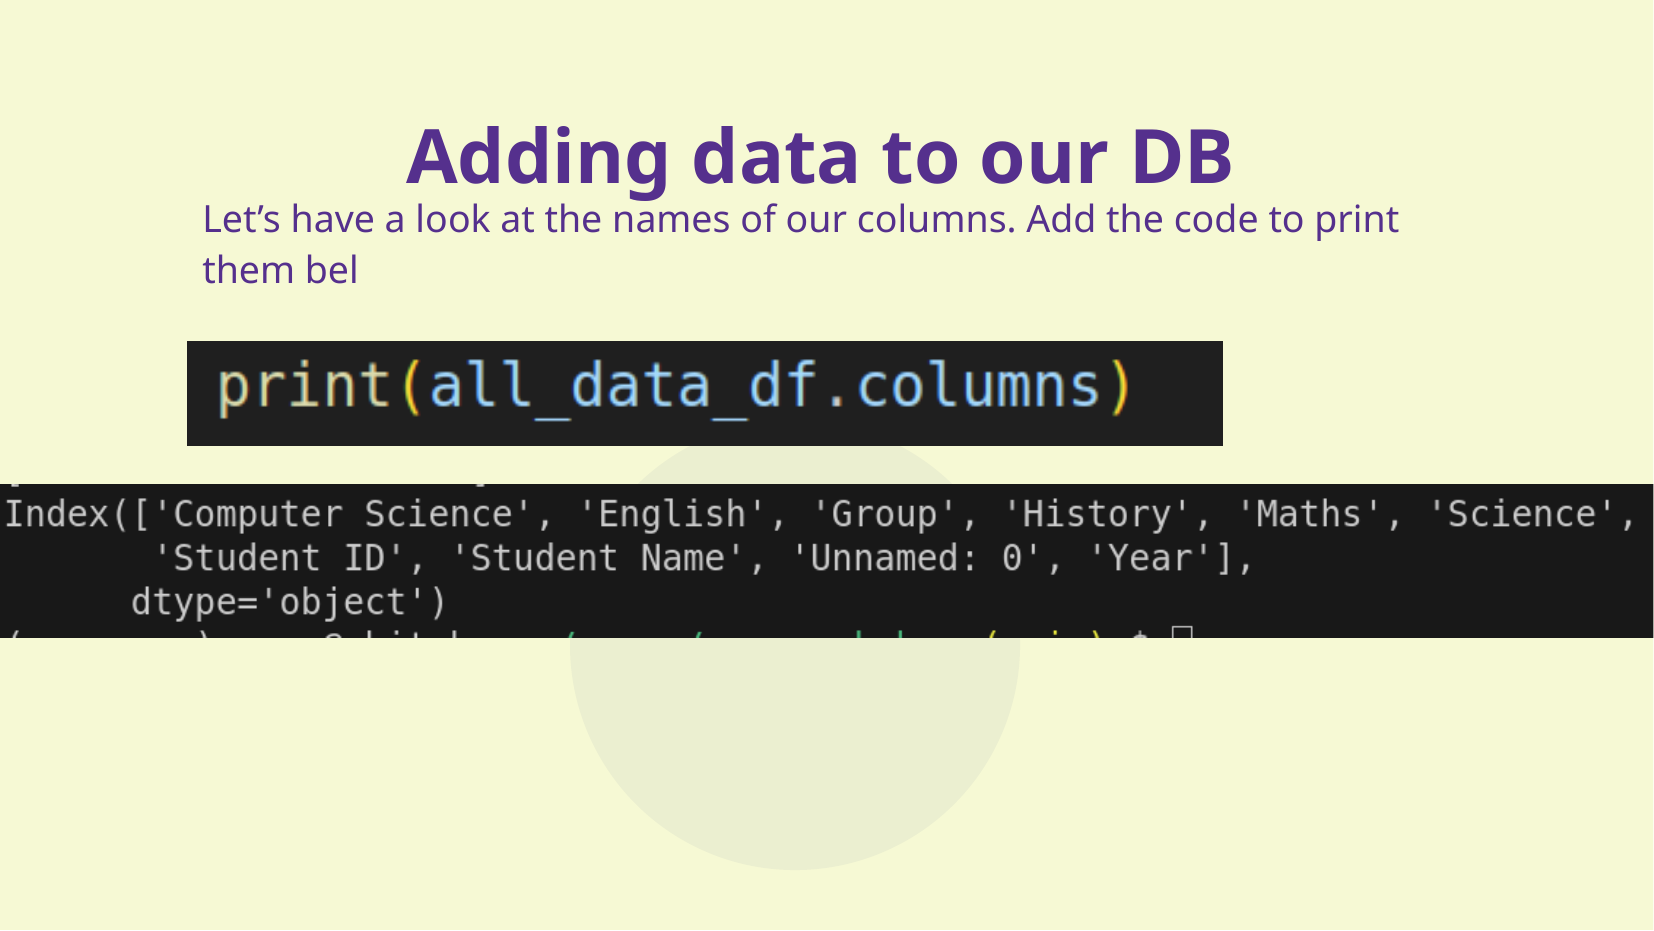

# Adding data to our DB
Let’s have a look at the names of our columns. Add the code to print them bel